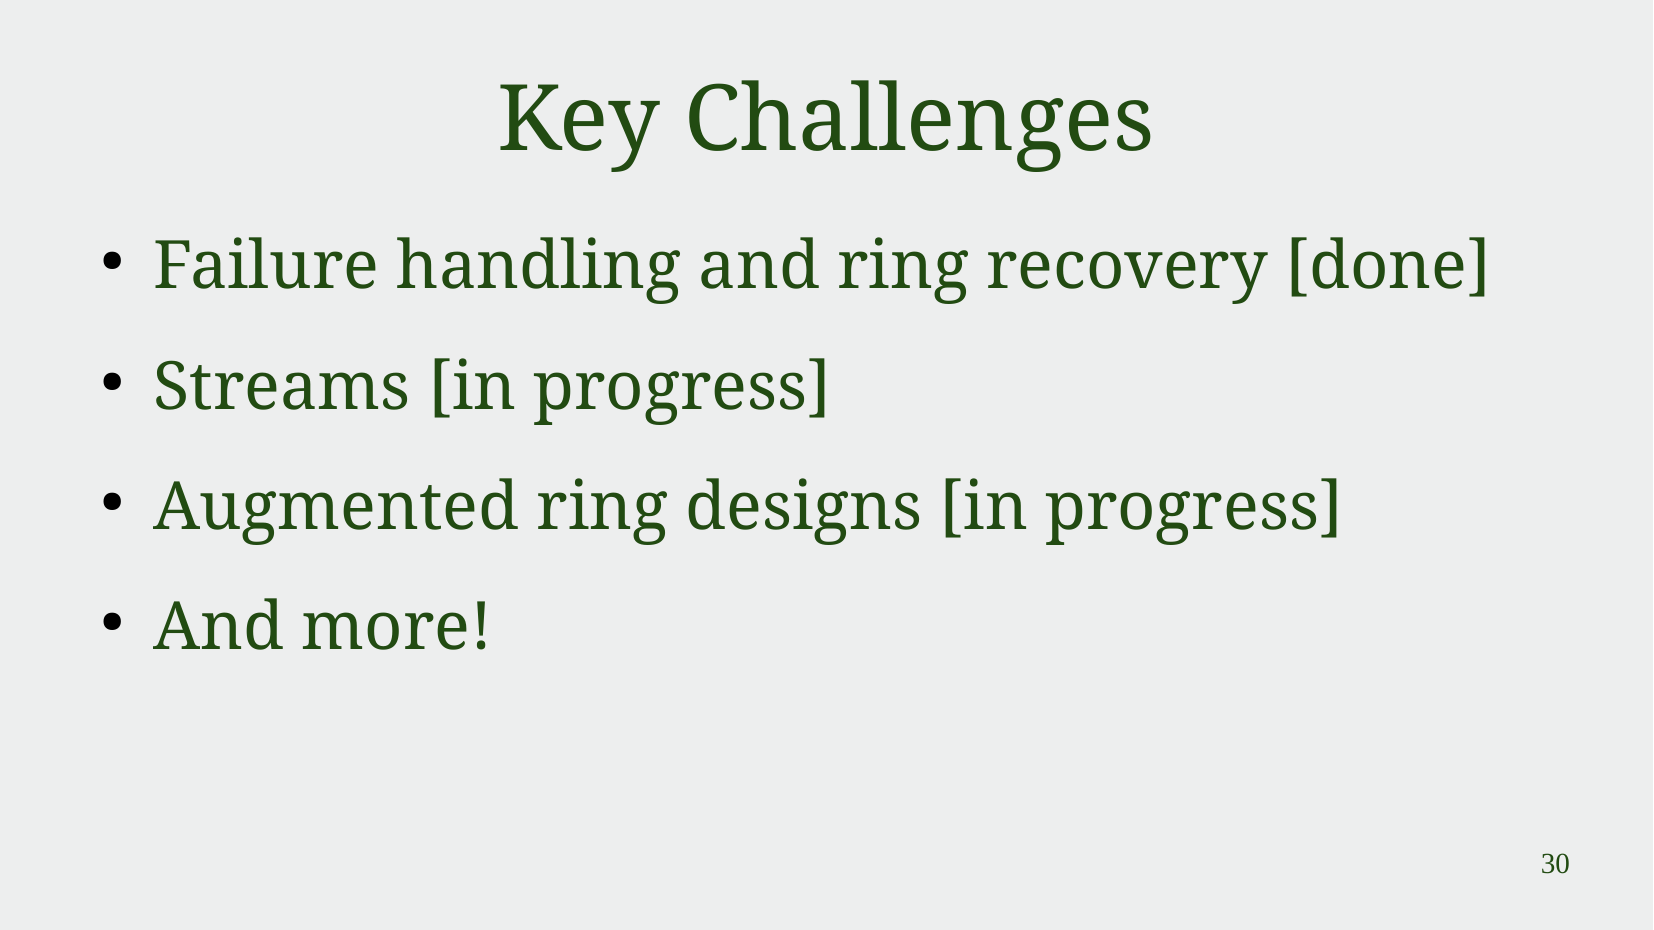

# Key Challenges
Failure handling and ring recovery [done]
Streams [in progress]
Augmented ring designs [in progress]
And more!
30